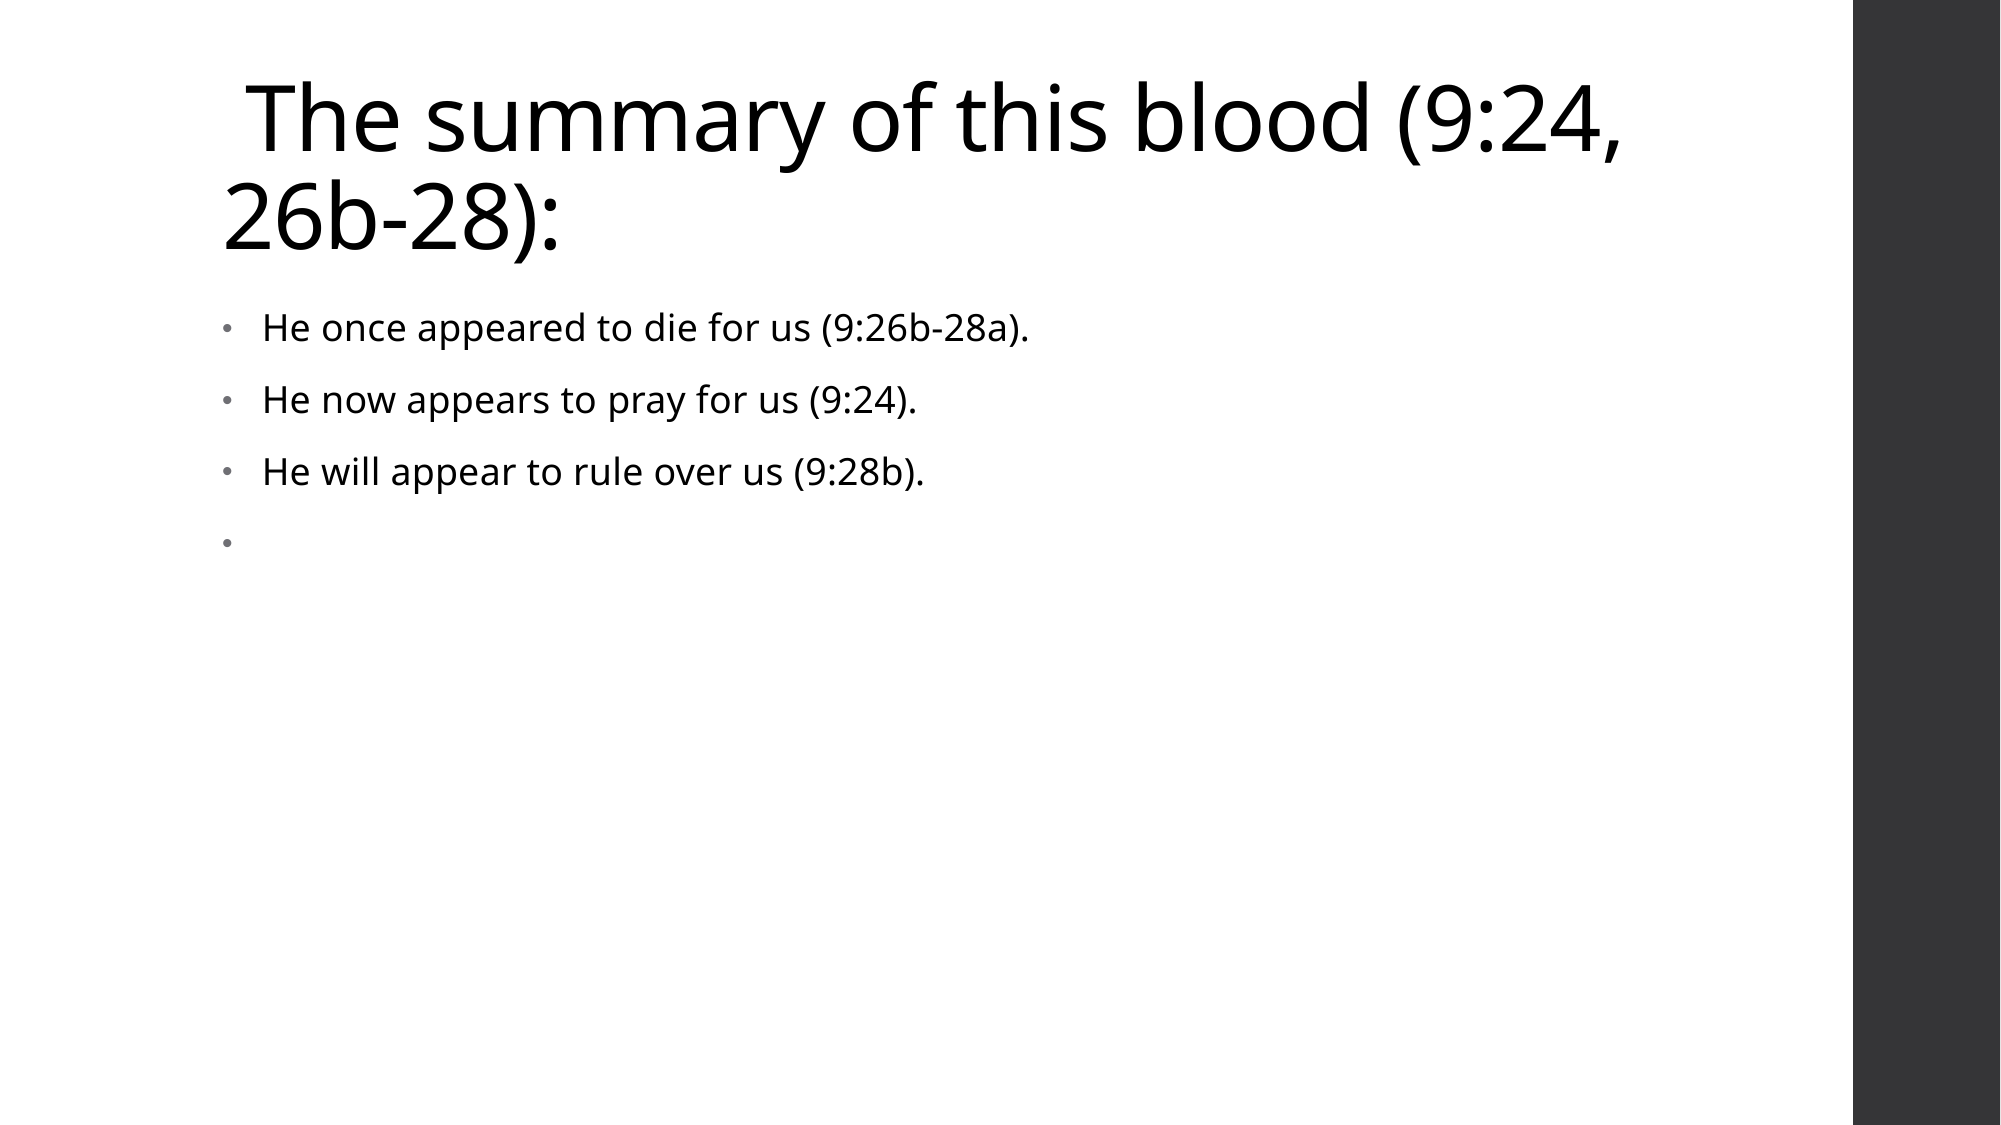

# The summary of this blood (9:24, 26b-28):
 He once appeared to die for us (9:26b-28a).
 He now appears to pray for us (9:24).
 He will appear to rule over us (9:28b).